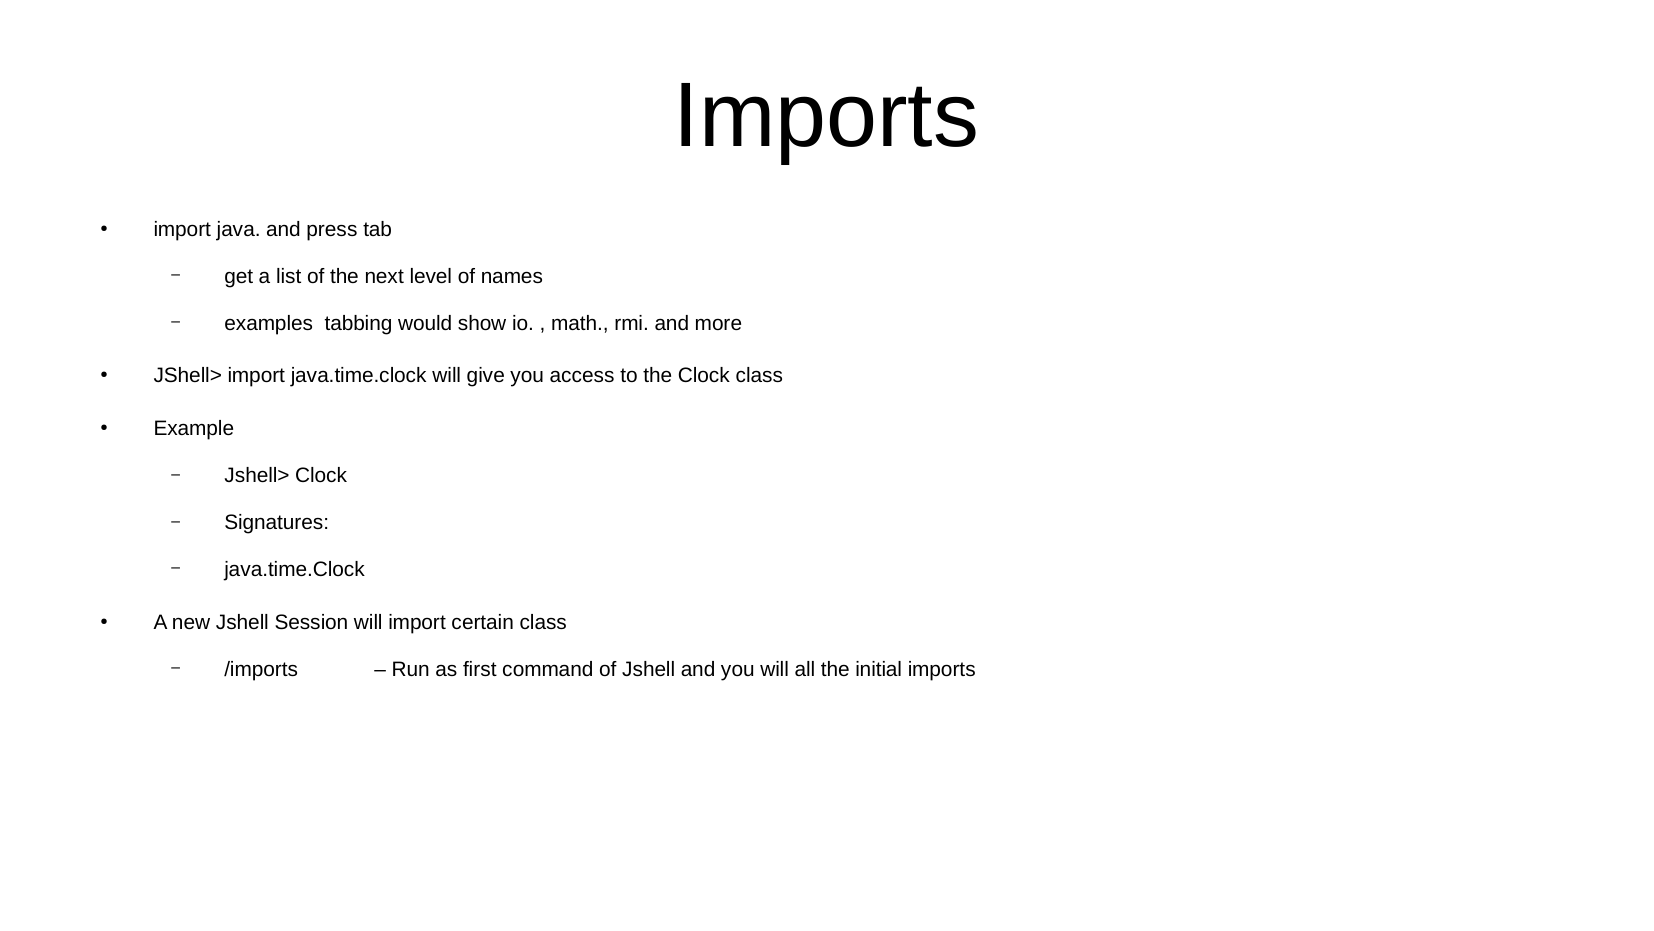

# Imports
import java. and press tab
get a list of the next level of names
examples tabbing would show io. , math., rmi. and more
JShell> import java.time.clock will give you access to the Clock class
Example
Jshell> Clock
Signatures:
java.time.Clock
A new Jshell Session will import certain class
/imports	 	– Run as first command of Jshell and you will all the initial imports